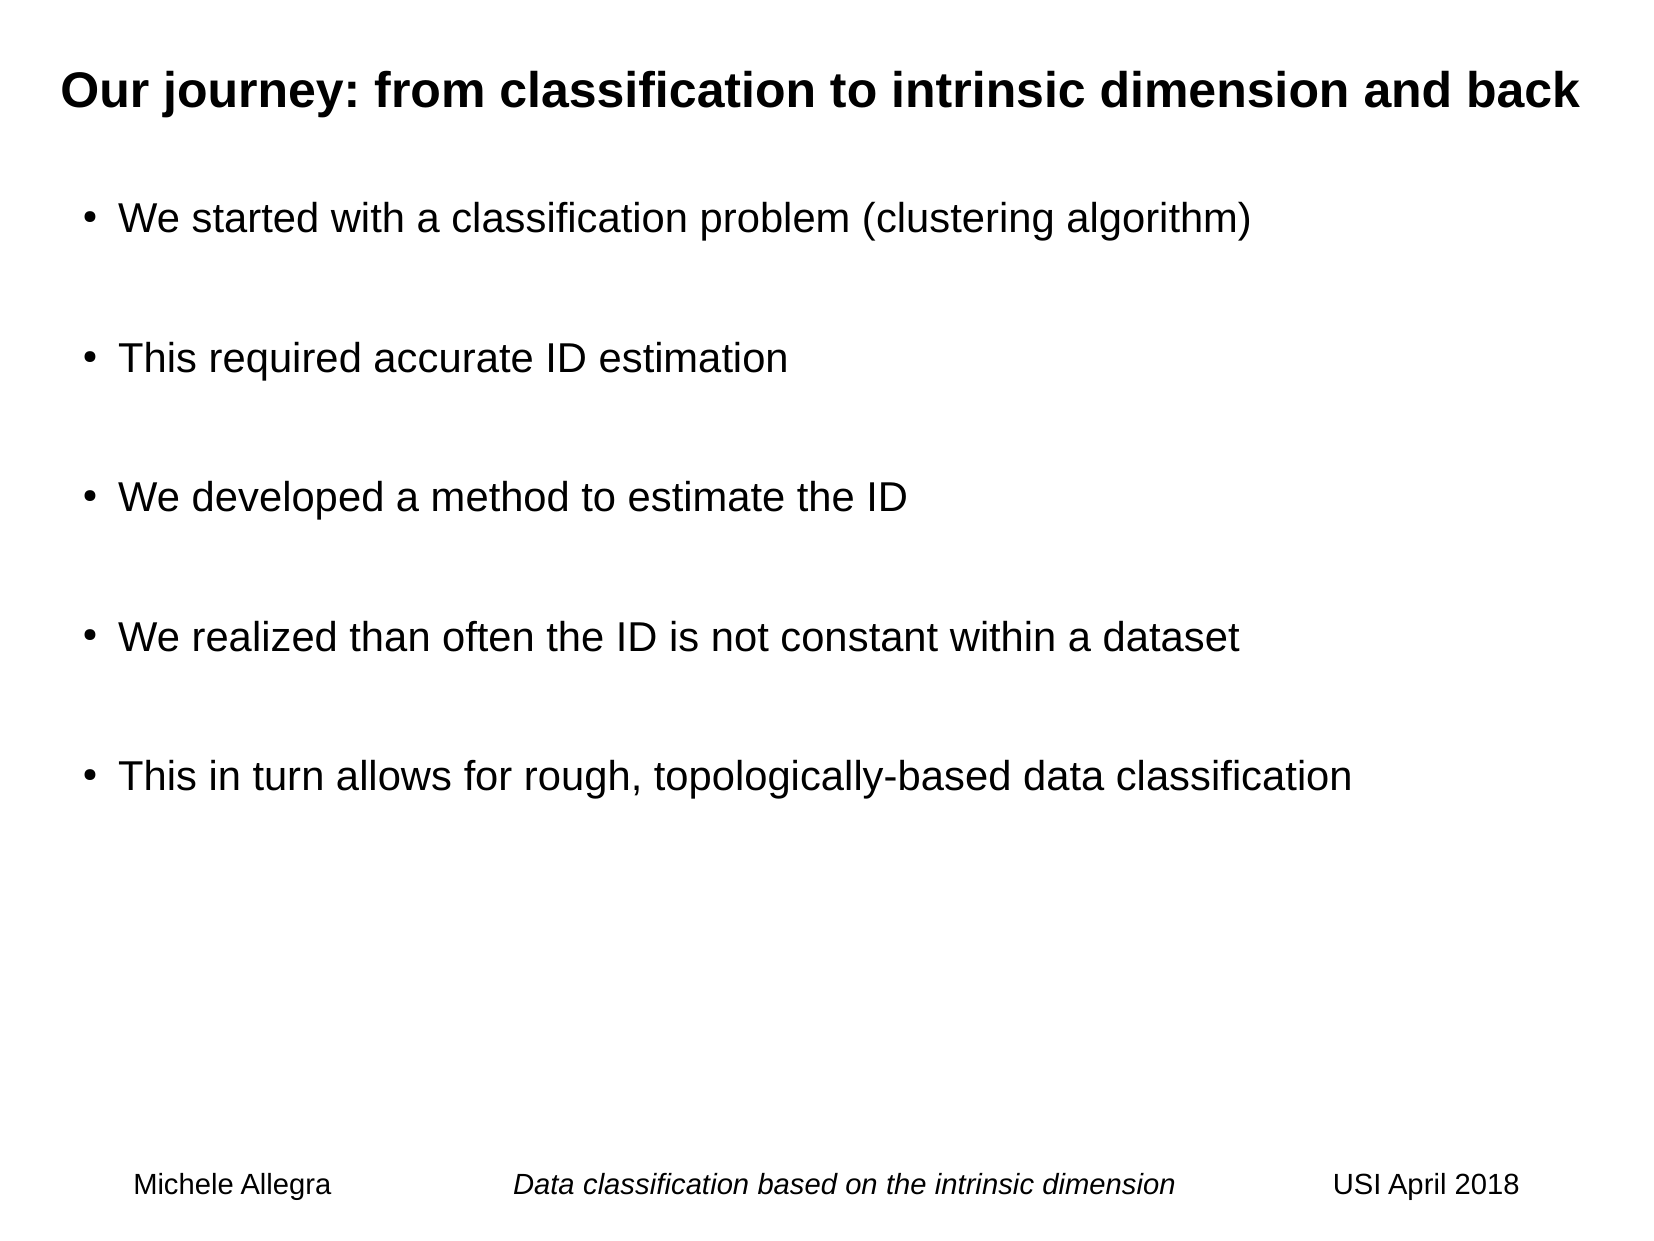

# Our journey: from classification to intrinsic dimension and back
We started with a classification problem (clustering algorithm)
This required accurate ID estimation
We developed a method to estimate the ID
We realized than often the ID is not constant within a dataset
This in turn allows for rough, topologically-based data classification
Michele Allegra Data classification based on the intrinsic dimension USI April 2018